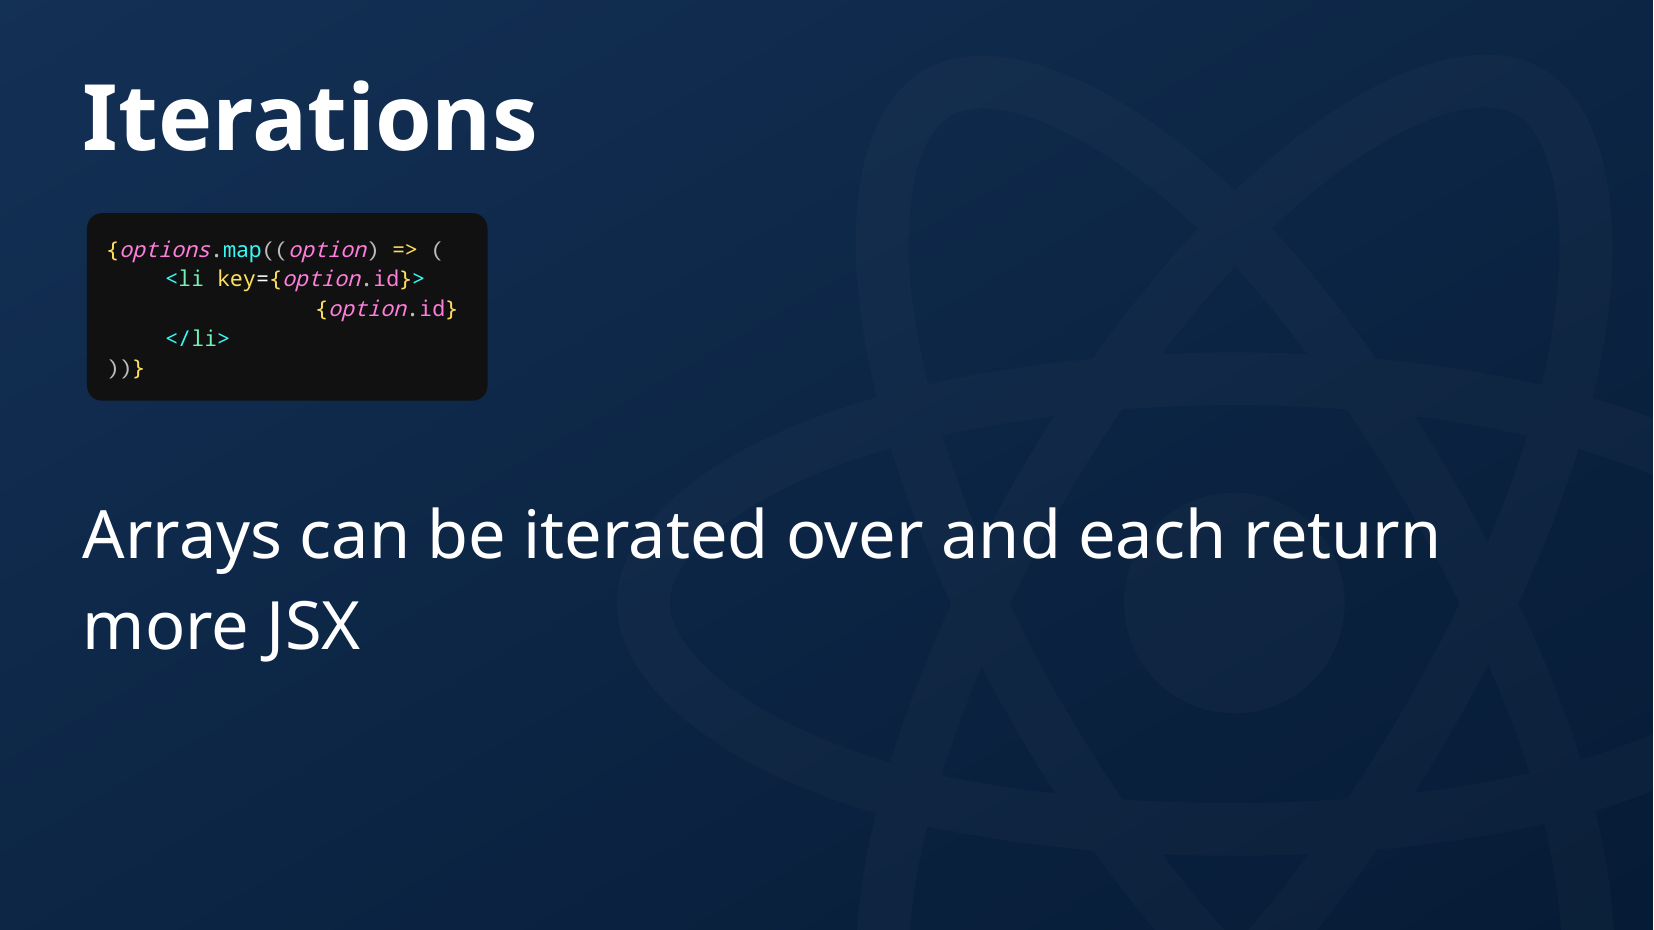

# Iterations
{options.map((option) => (
<li key={option.id}>
	{option.id}
</li>
))}
Arrays can be iterated over and each return more JSX